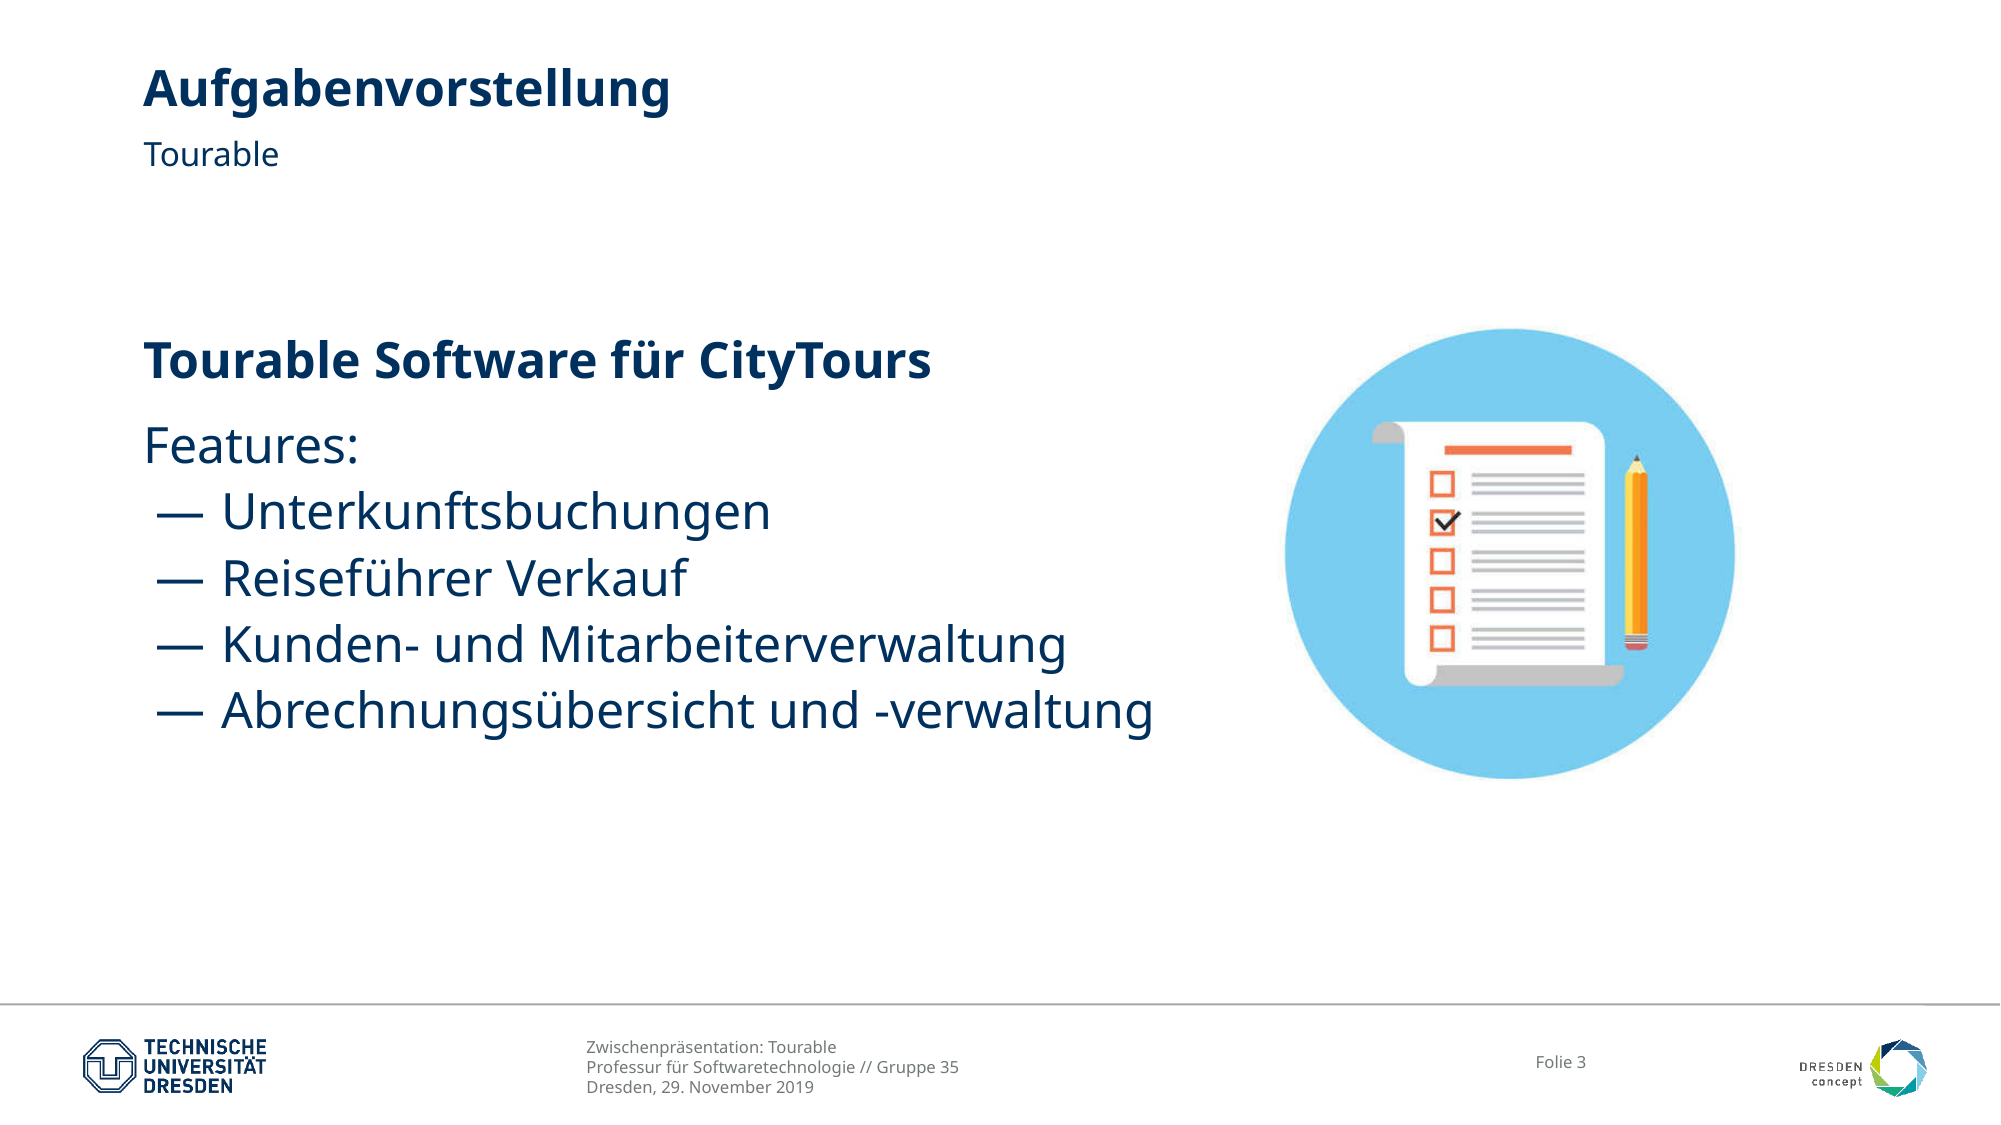

# Aufgabenvorstellung Tourable
Tourable Software für CityTours
Features:
 Unterkunftsbuchungen
 Reiseführer Verkauf
 Kunden- und Mitarbeiterverwaltung
 Abrechnungsübersicht und -verwaltung